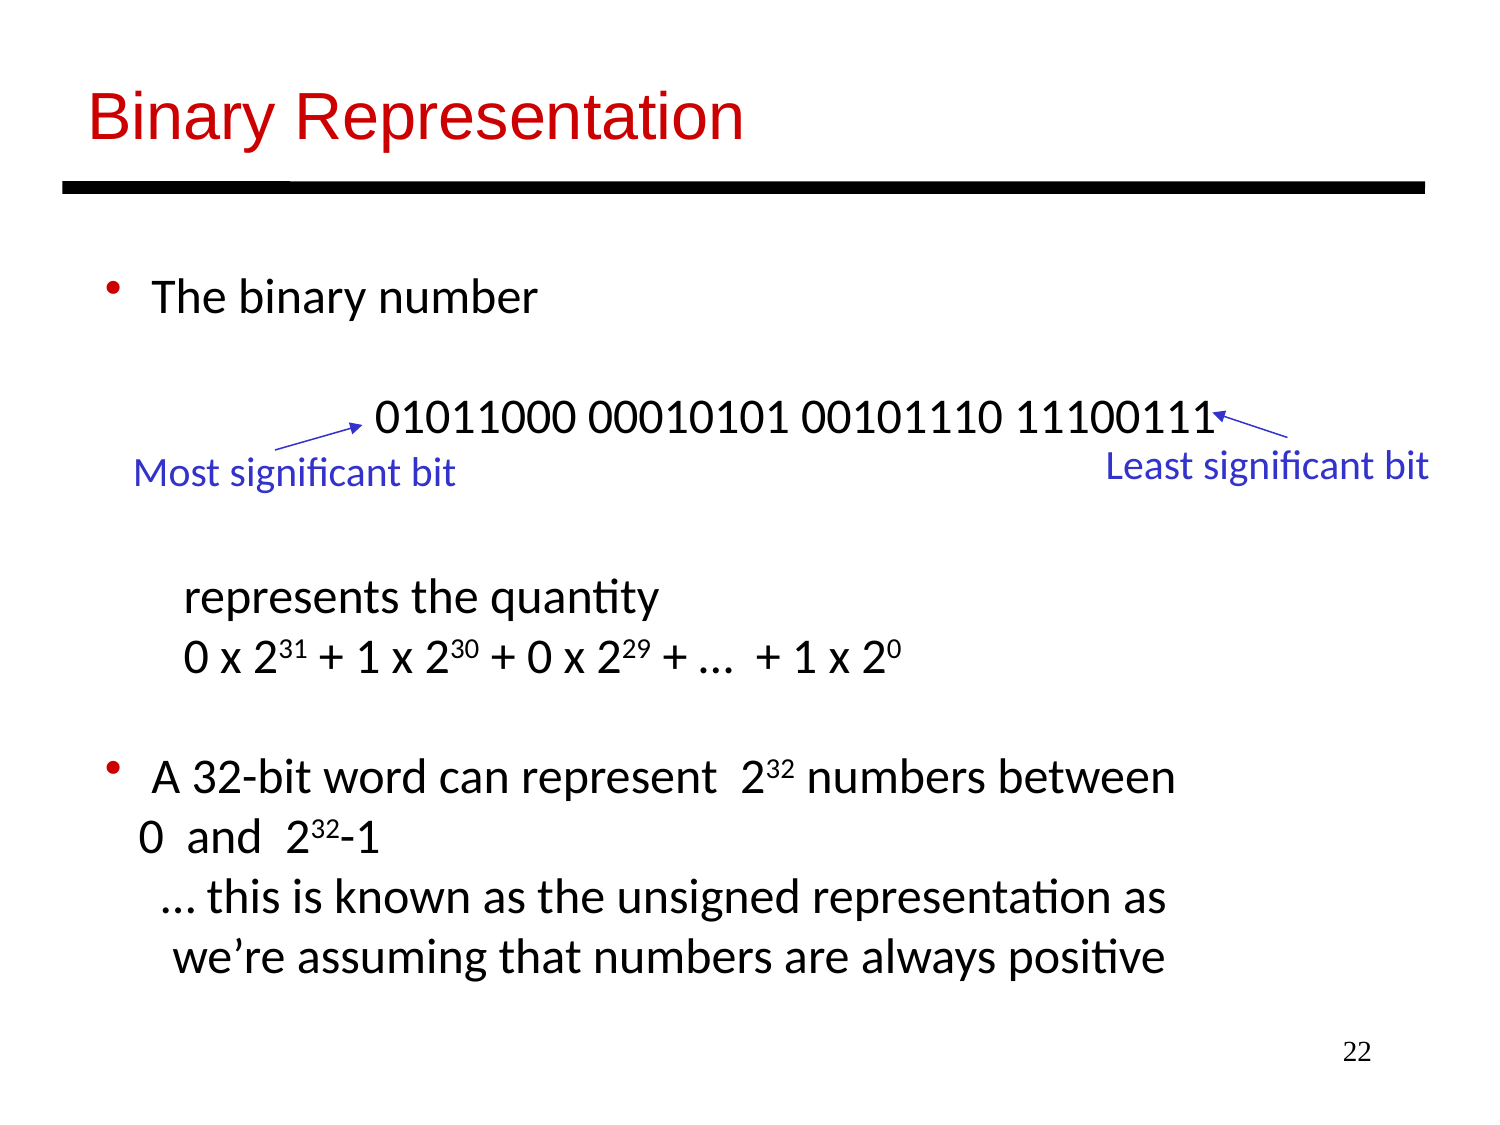

Binary Representation
 The binary number
 01011000 00010101 00101110 11100111
 represents the quantity
 0 x 231 + 1 x 230 + 0 x 229 + … + 1 x 20
 A 32-bit word can represent 232 numbers between
 0 and 232-1
 … this is known as the unsigned representation as
 we’re assuming that numbers are always positive
Least significant bit
Most significant bit